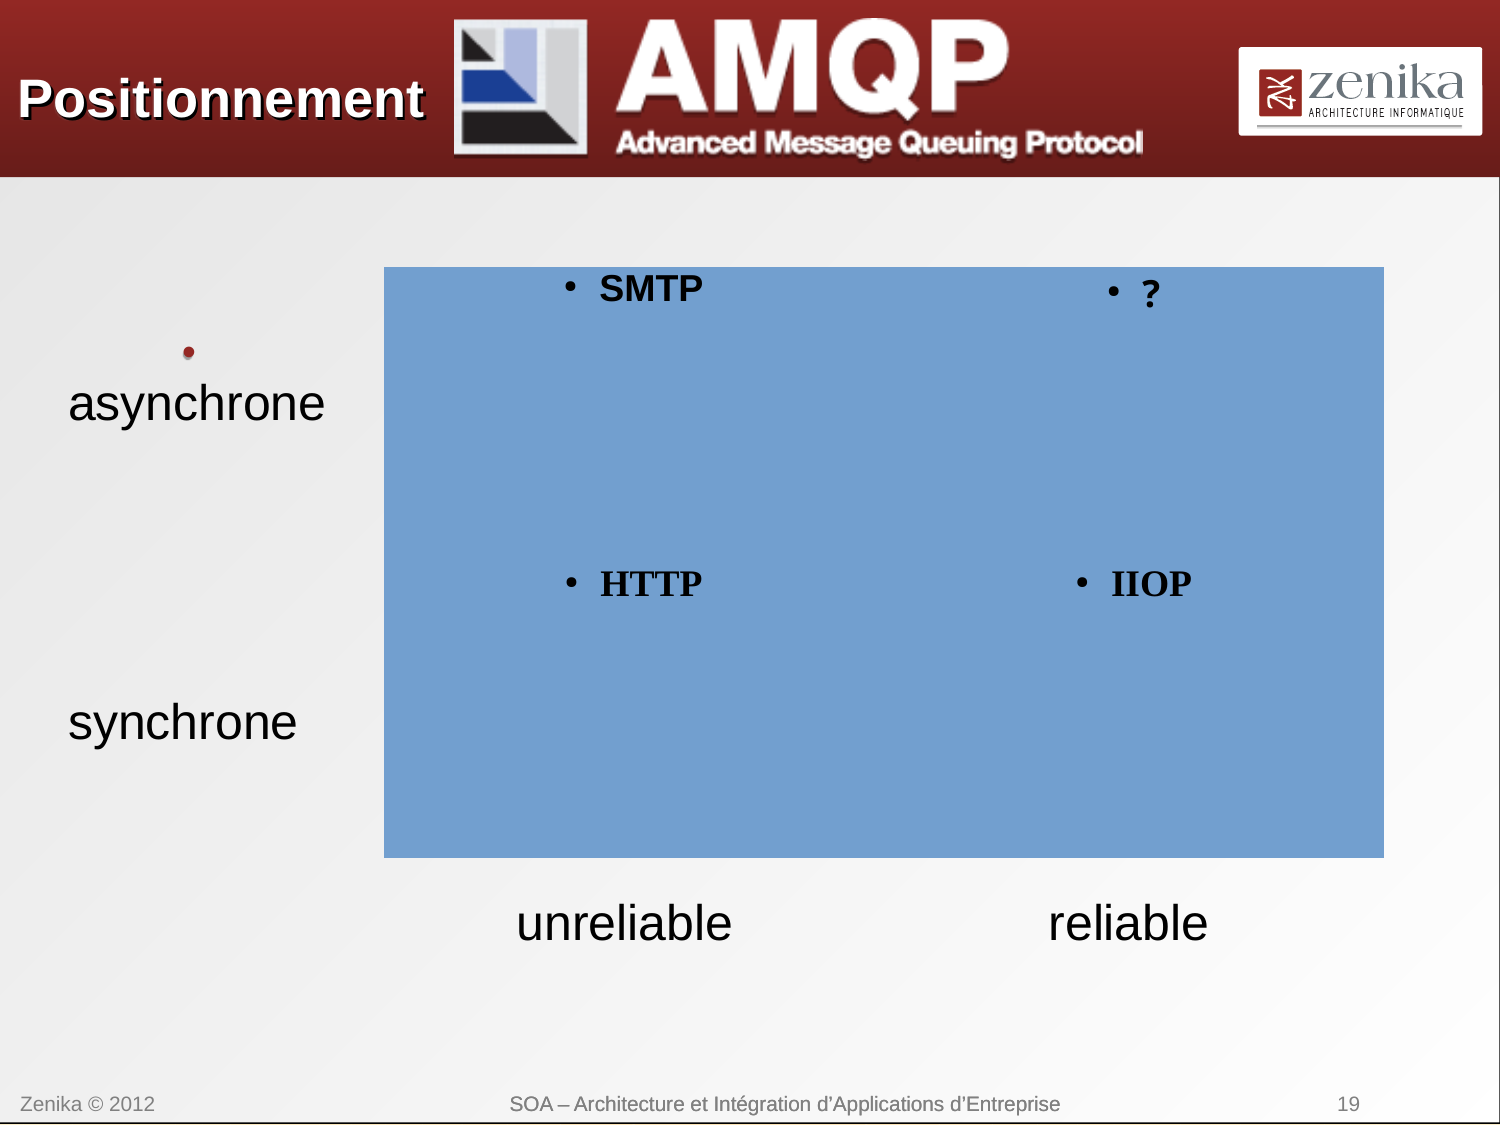

# Positionnement
| SMTP | ? |
| --- | --- |
| HTTP | IIOP |
asynchrone
synchrone
unreliable
reliable
SOA – Architecture et Intégration d’Applications d’Entreprise